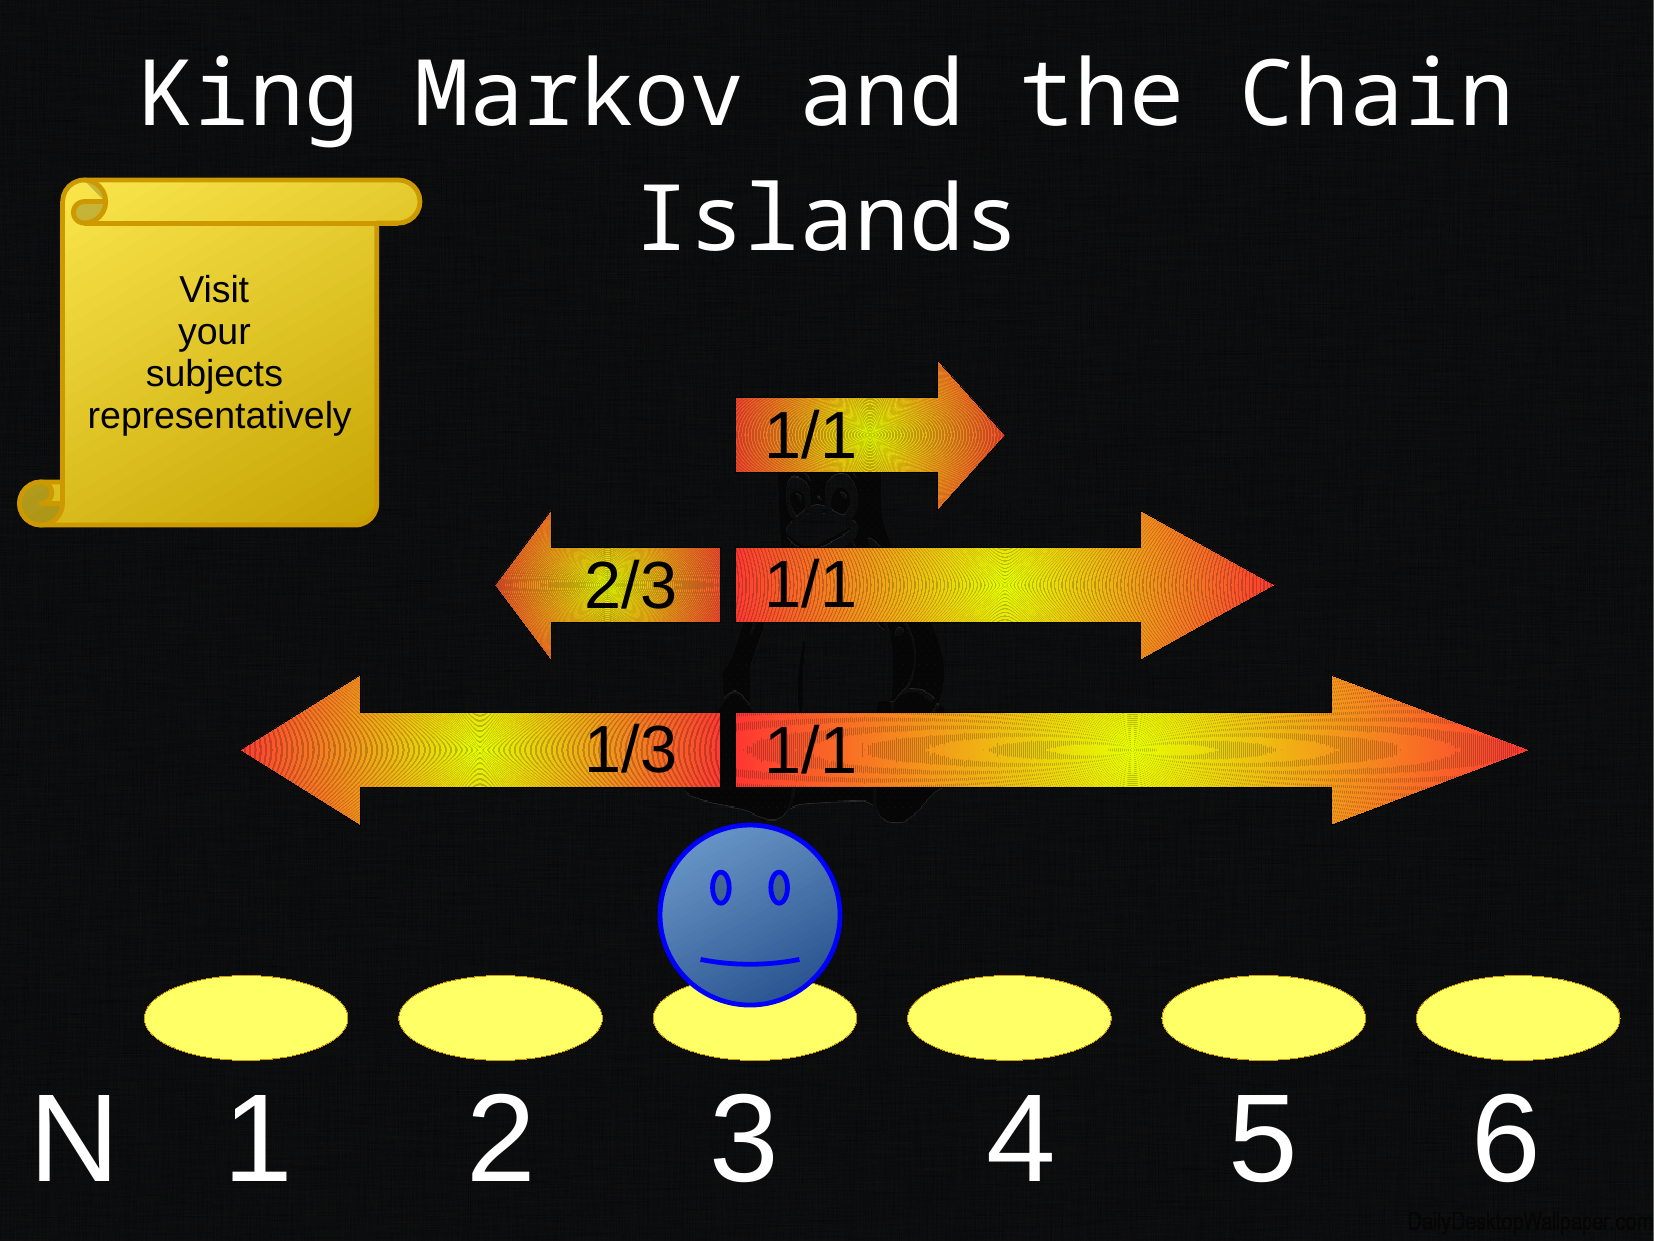

# King Markov and the Chain Islands
Visit
your
subjects
representatively
1/1
1/1
2/3
1/3
1/1
N 1 2 3 4 5 6